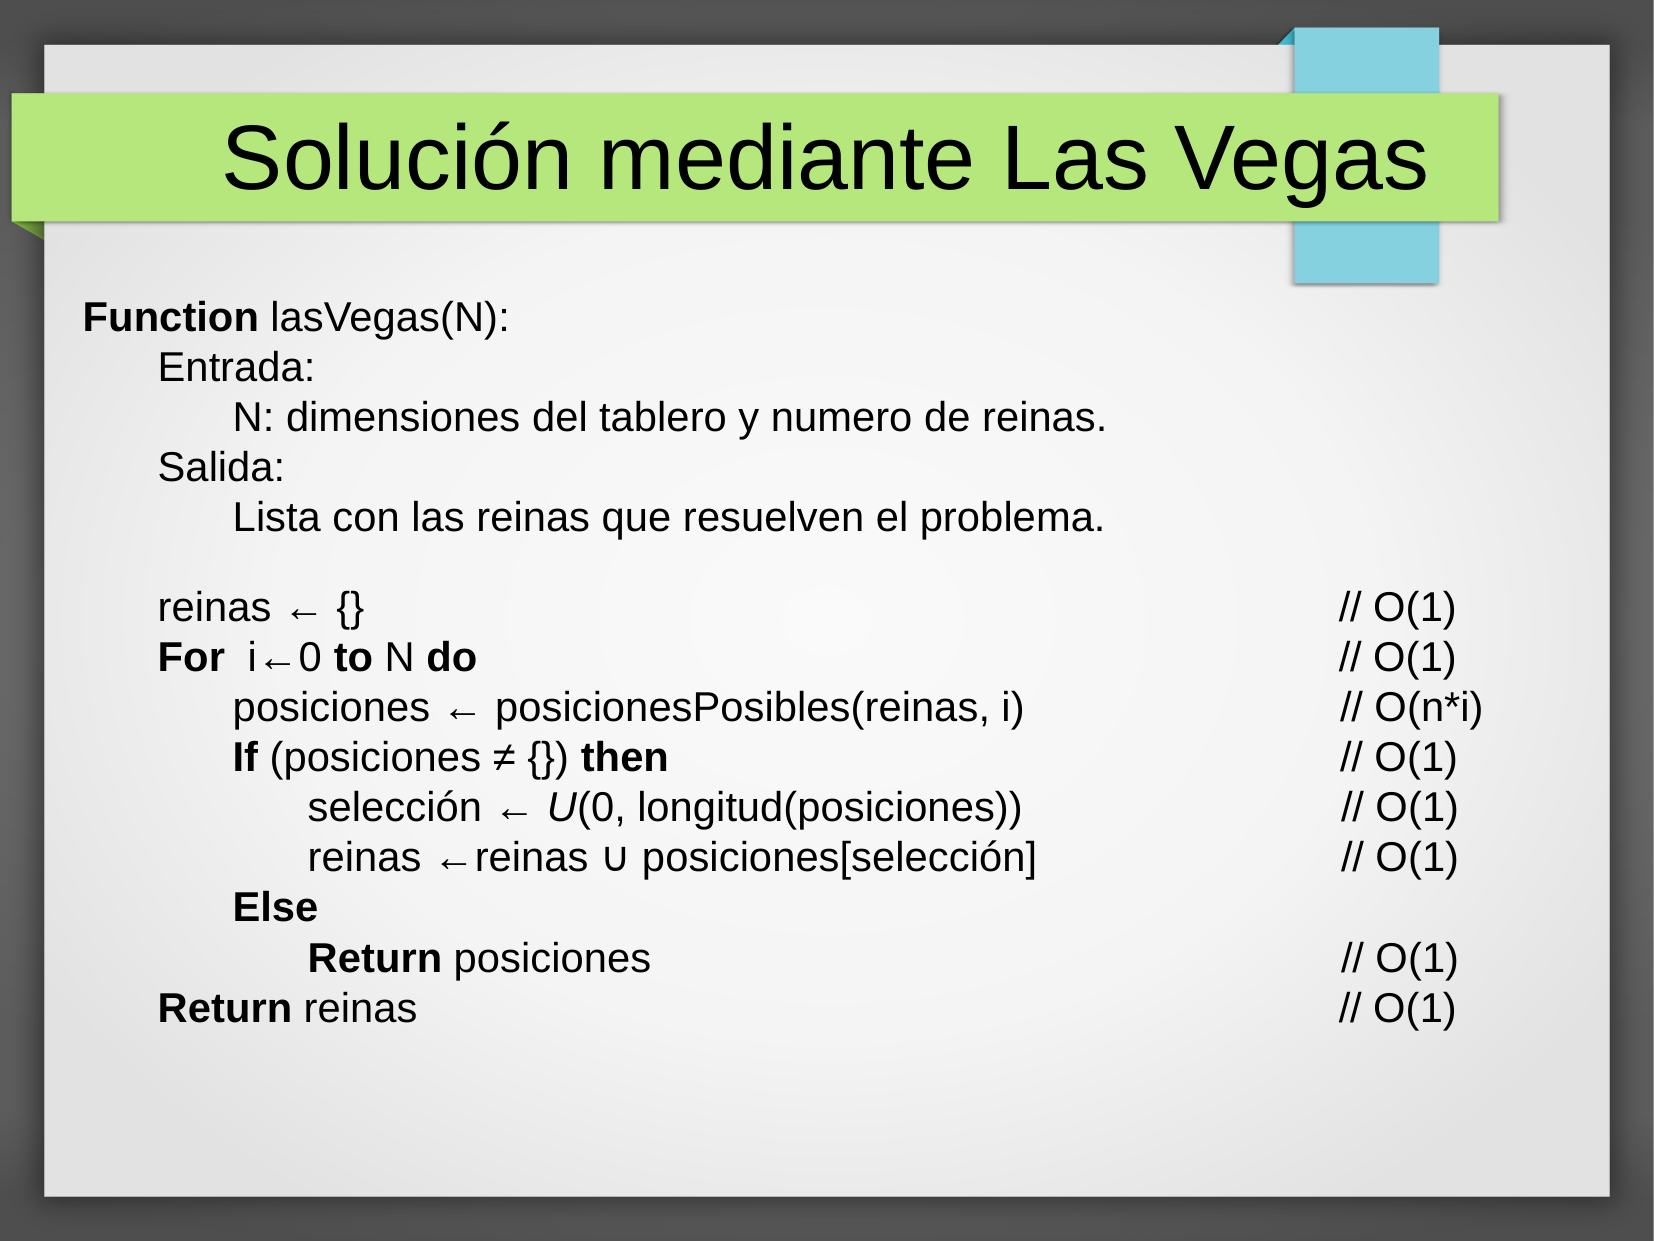

Solución mediante Las Vegas
Function lasVegas(N):
Entrada:
N: dimensiones del tablero y numero de reinas.
Salida:
Lista con las reinas que resuelven el problema.
reinas ← {}														// O(1)
For i←0 to N do												// O(1)
posiciones ← posicionesPosibles(reinas, i)					// O(n*i)
If (posiciones ≠ {}) then										// O(1)
selección ← U(0, longitud(posiciones))					// O(1)
reinas ←reinas ∪ posiciones[selección]					// O(1)
Else
Return posiciones										// O(1)
Return reinas													// O(1)